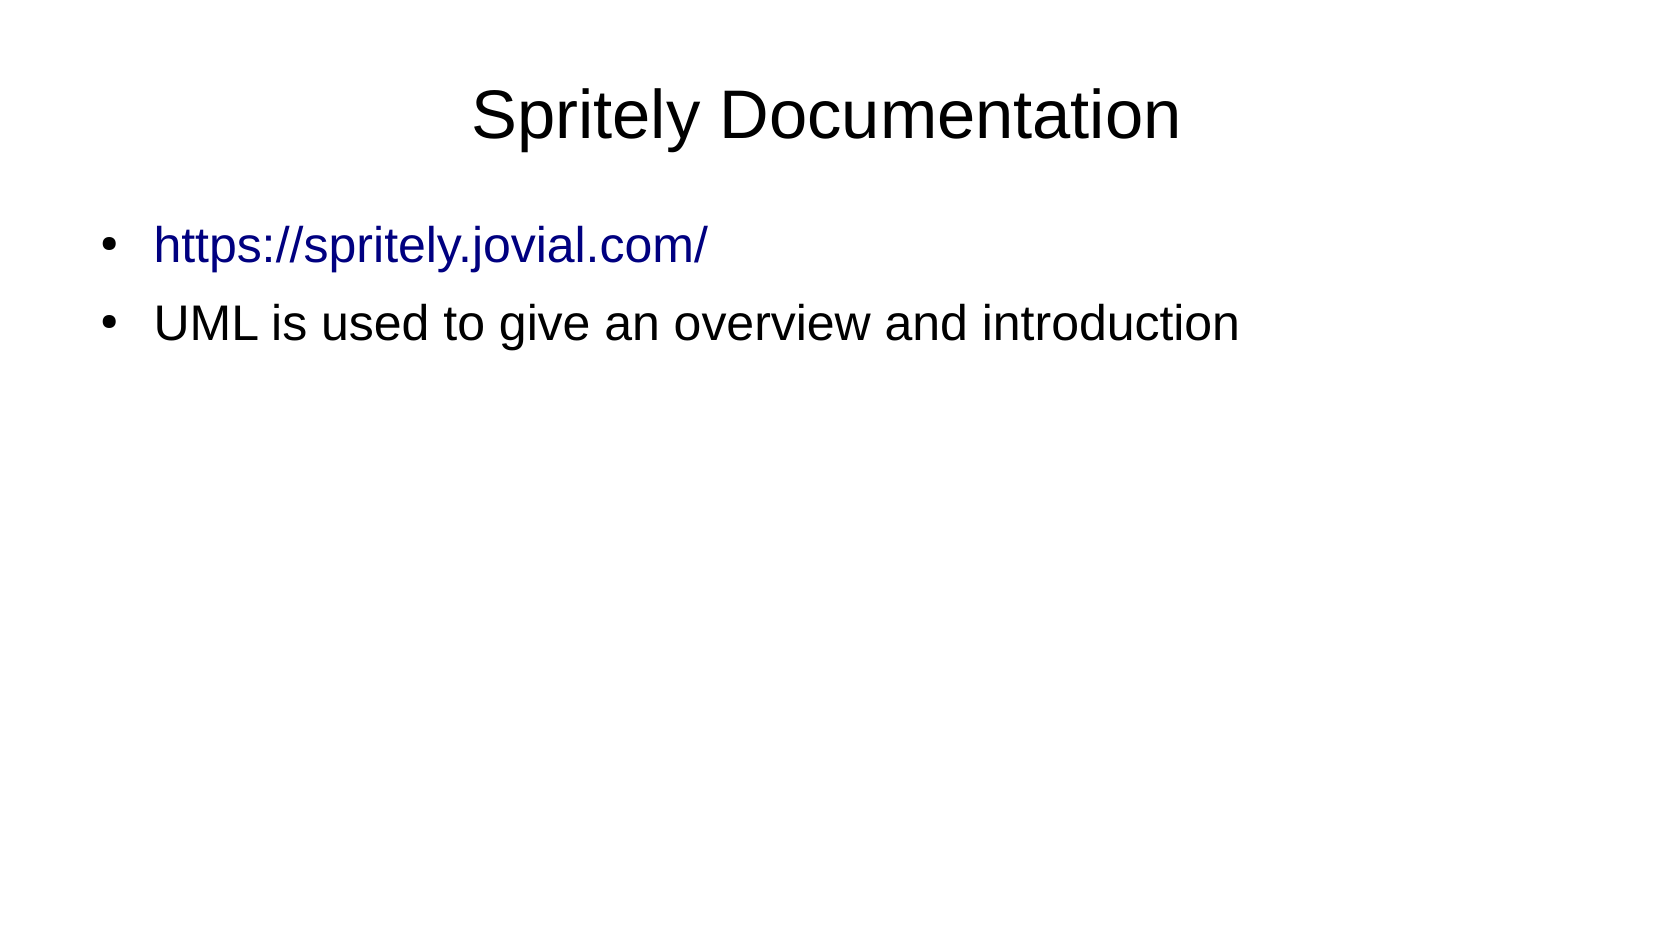

# Spritely Documentation
https://spritely.jovial.com/
UML is used to give an overview and introduction